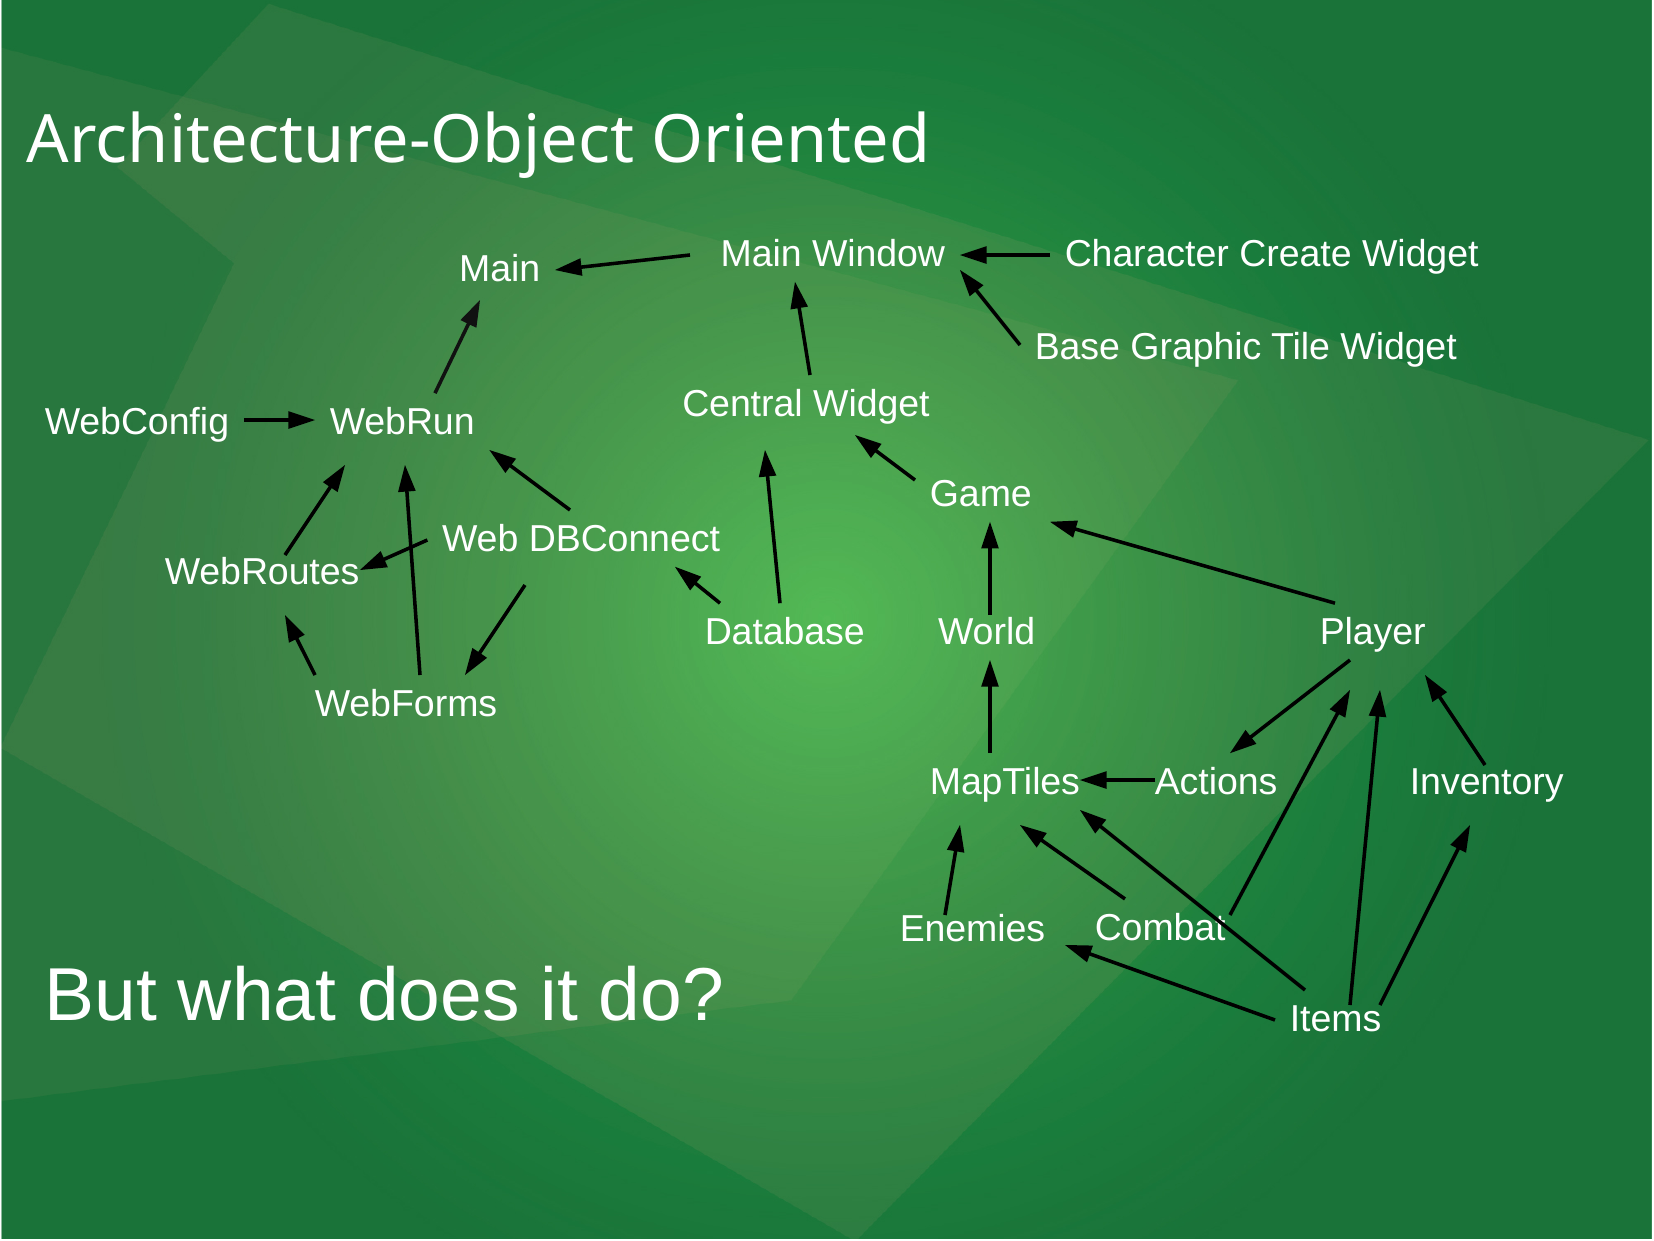

# Architecture-Object Oriented
Main Window
Character Create Widget
Main
Base Graphic Tile Widget
Central Widget
WebConfig
WebRun
Game
Web DBConnect
WebRoutes
Database
World
Player
WebForms
MapTiles
Actions
Inventory
Combat
Enemies
But what does it do?
Items